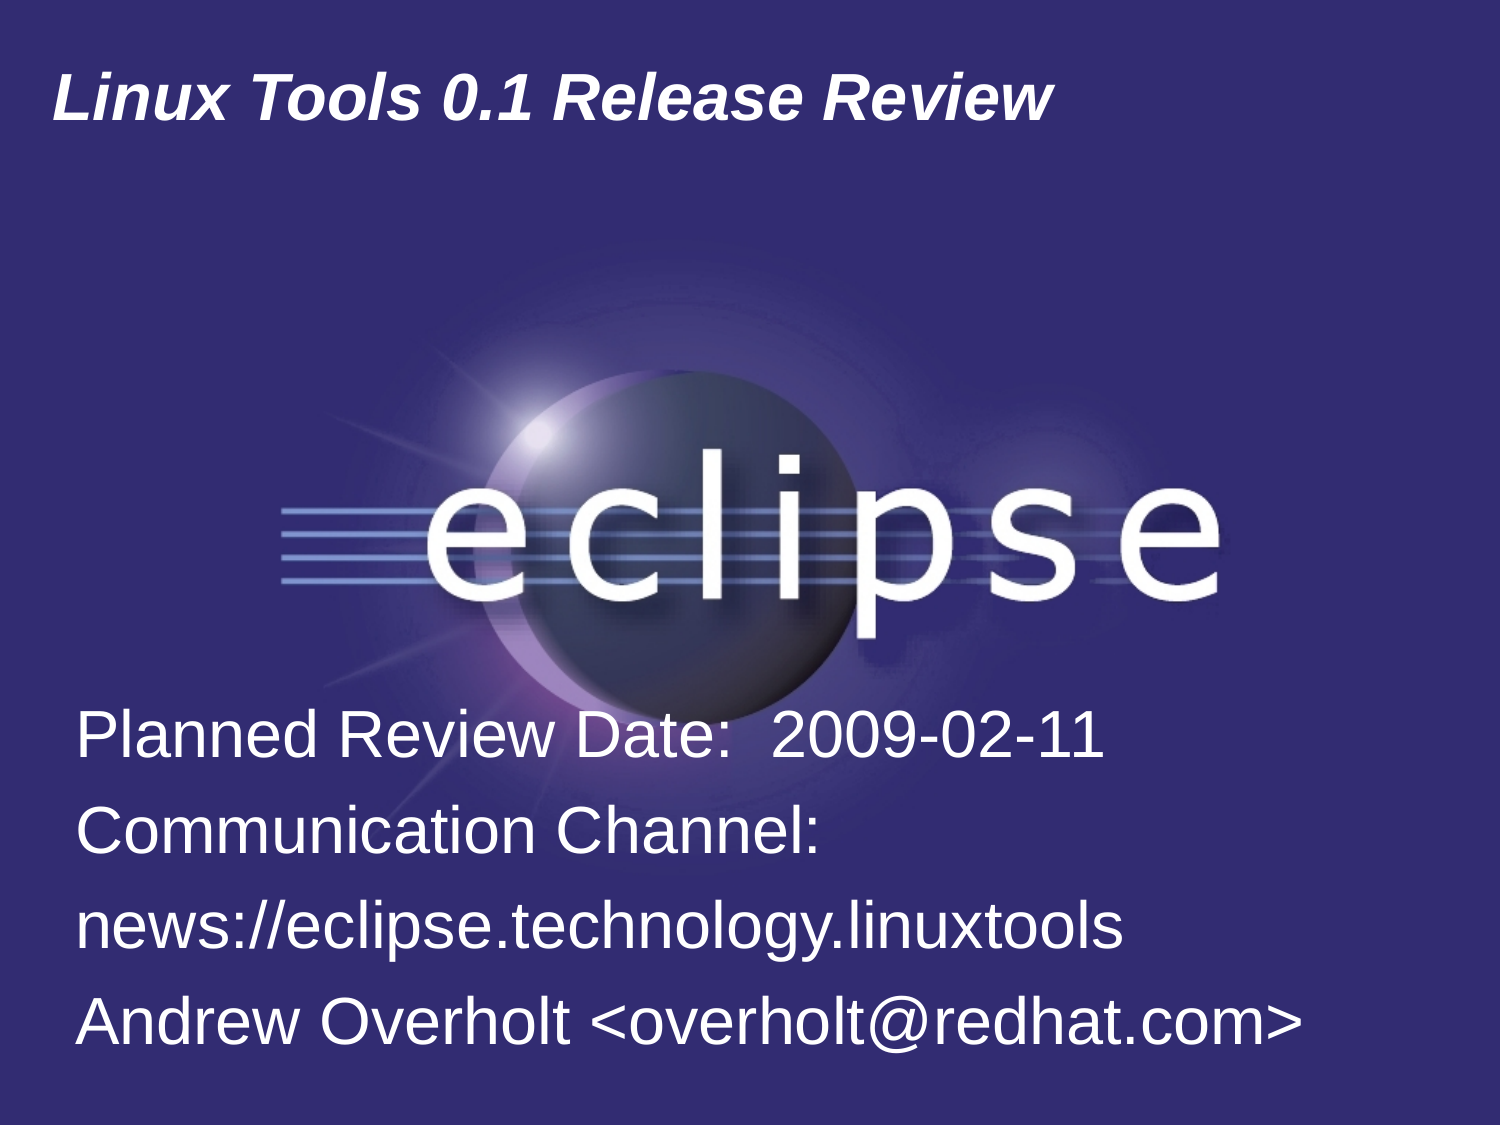

# Linux Tools 0.1 Release Review
Planned Review Date: 2009-02-11
Communication Channel:
news://eclipse.technology.linuxtools
Andrew Overholt <overholt@redhat.com>